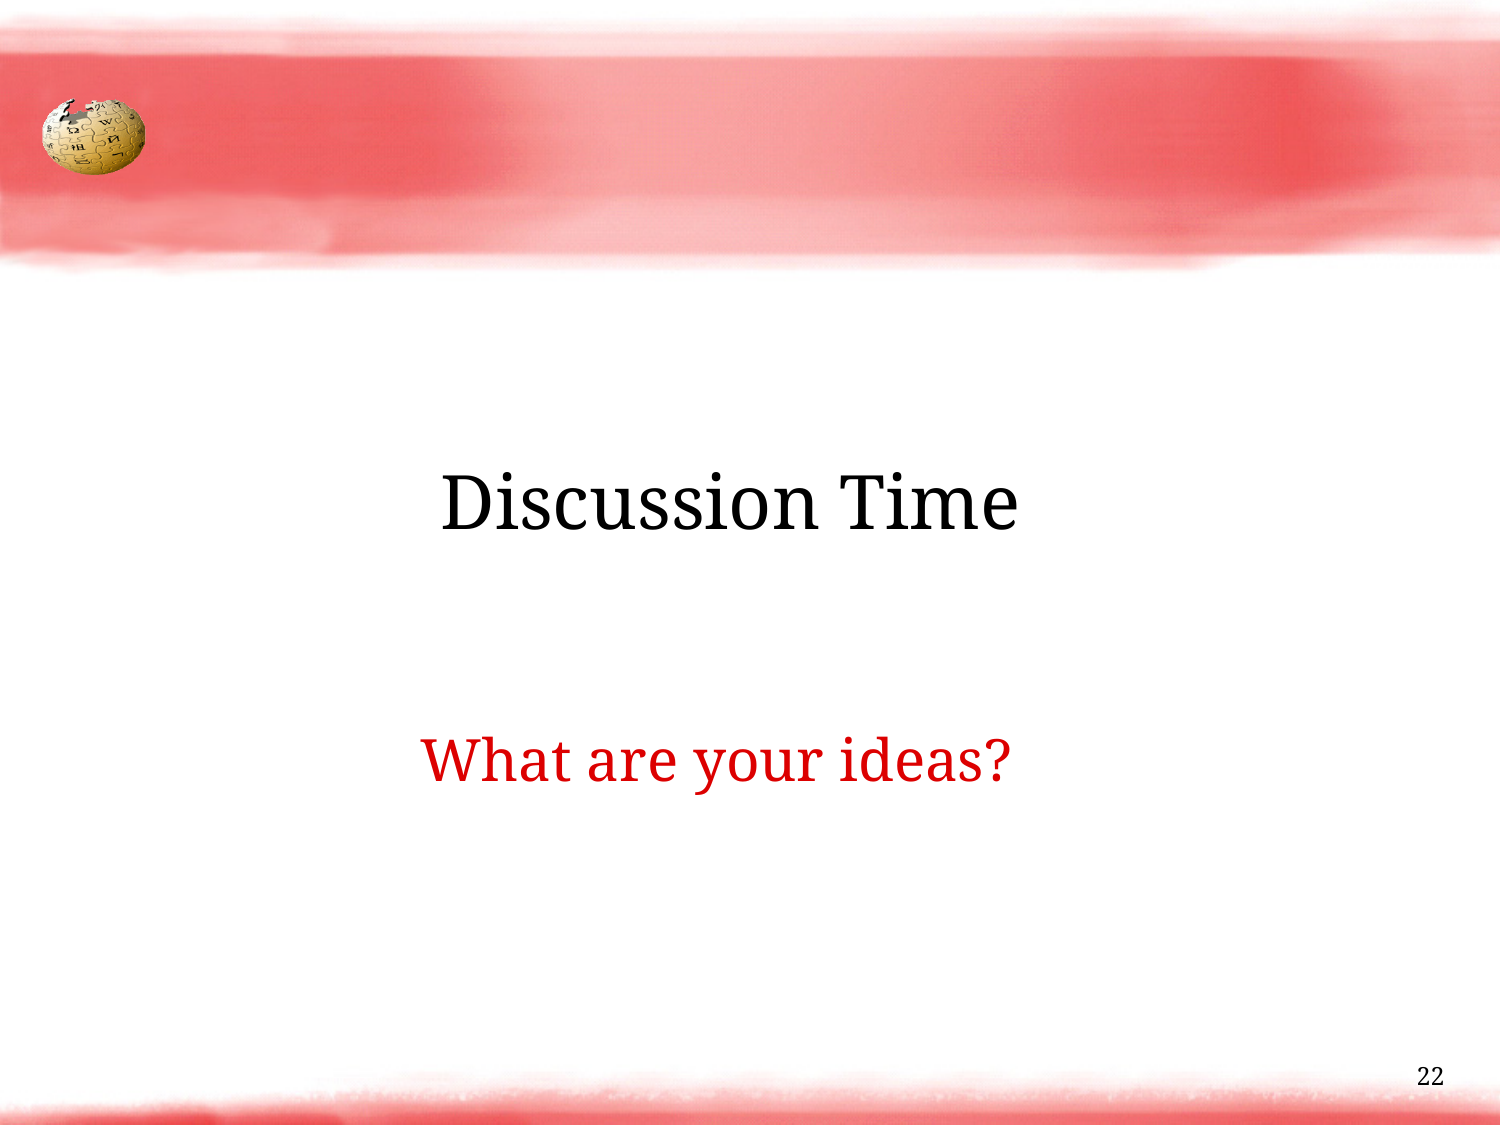

# Discussion Time
What are your ideas?
22